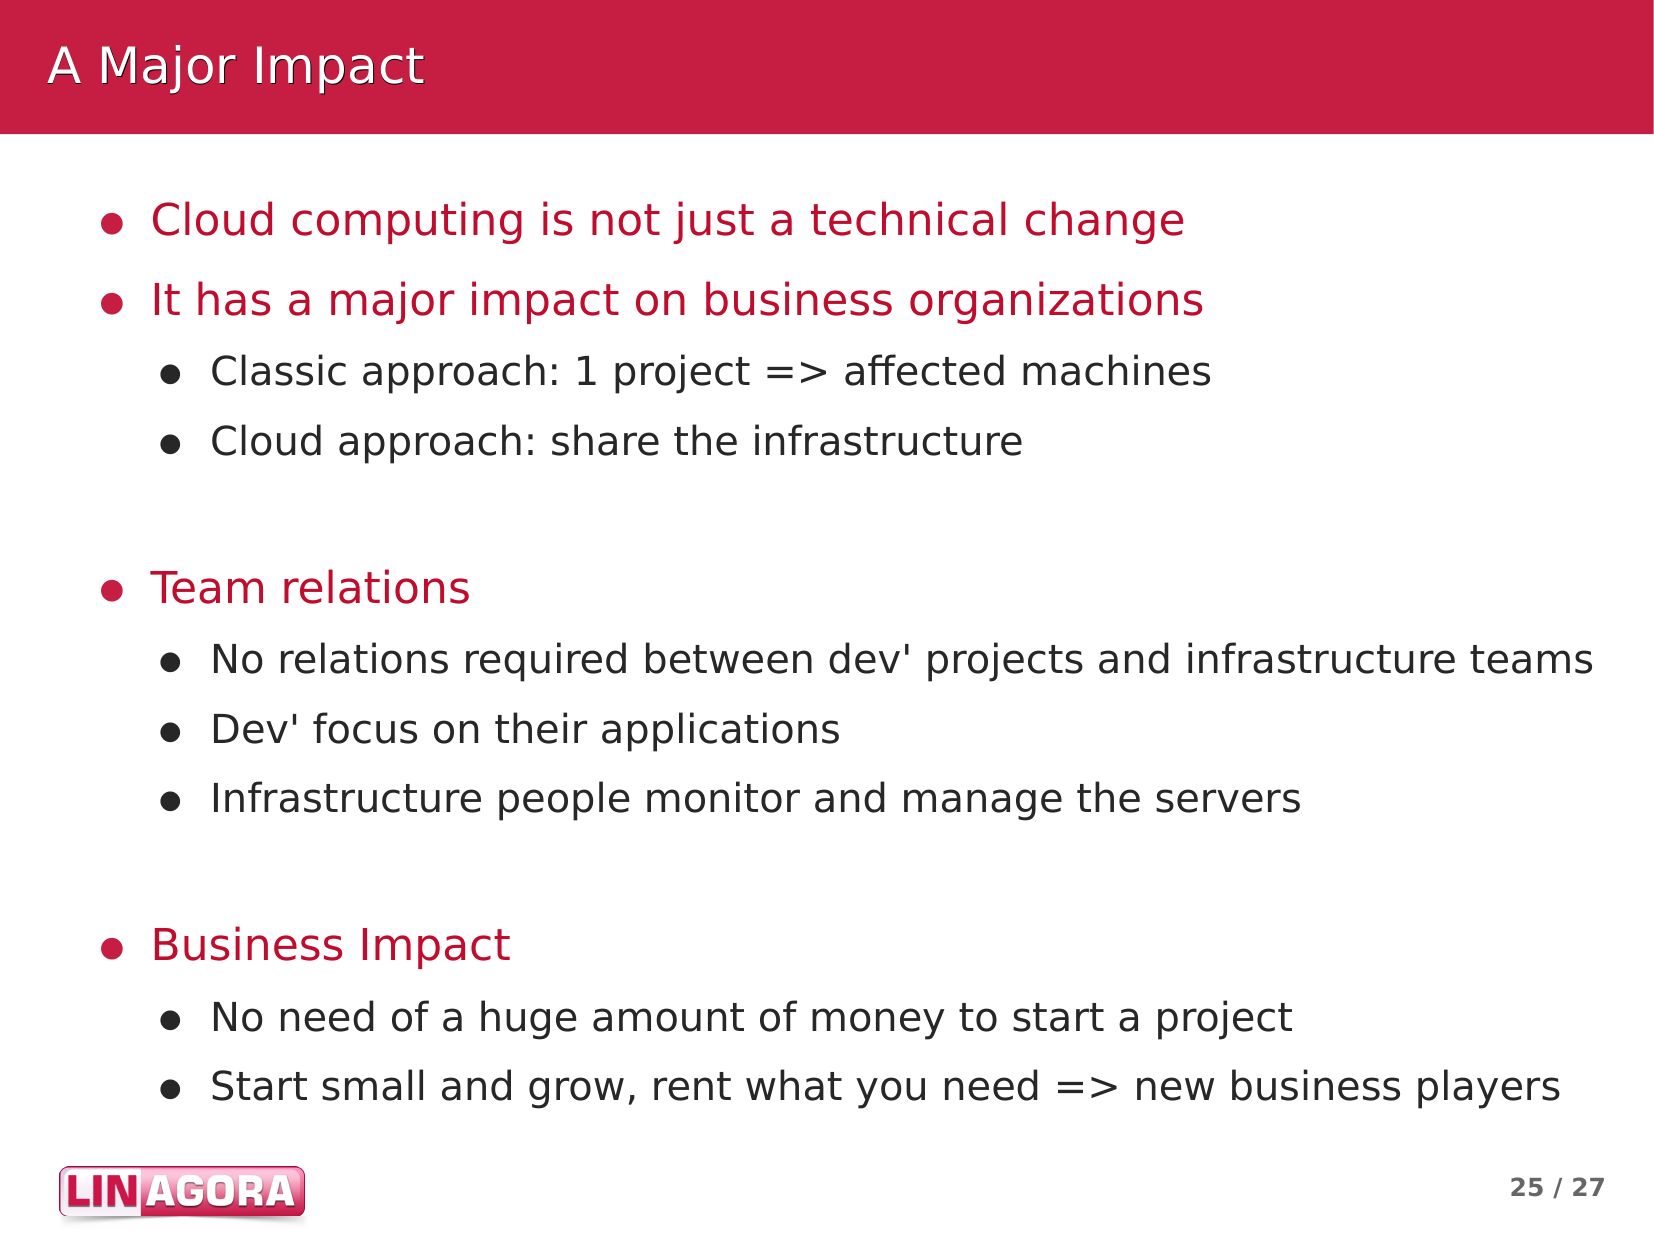

# A Major Impact
Cloud computing is not just a technical change
It has a major impact on business organizations
Classic approach: 1 project => affected machines
Cloud approach: share the infrastructure
Team relations
No relations required between dev' projects and infrastructure teams
Dev' focus on their applications
Infrastructure people monitor and manage the servers
Business Impact
No need of a huge amount of money to start a project
Start small and grow, rent what you need => new business players